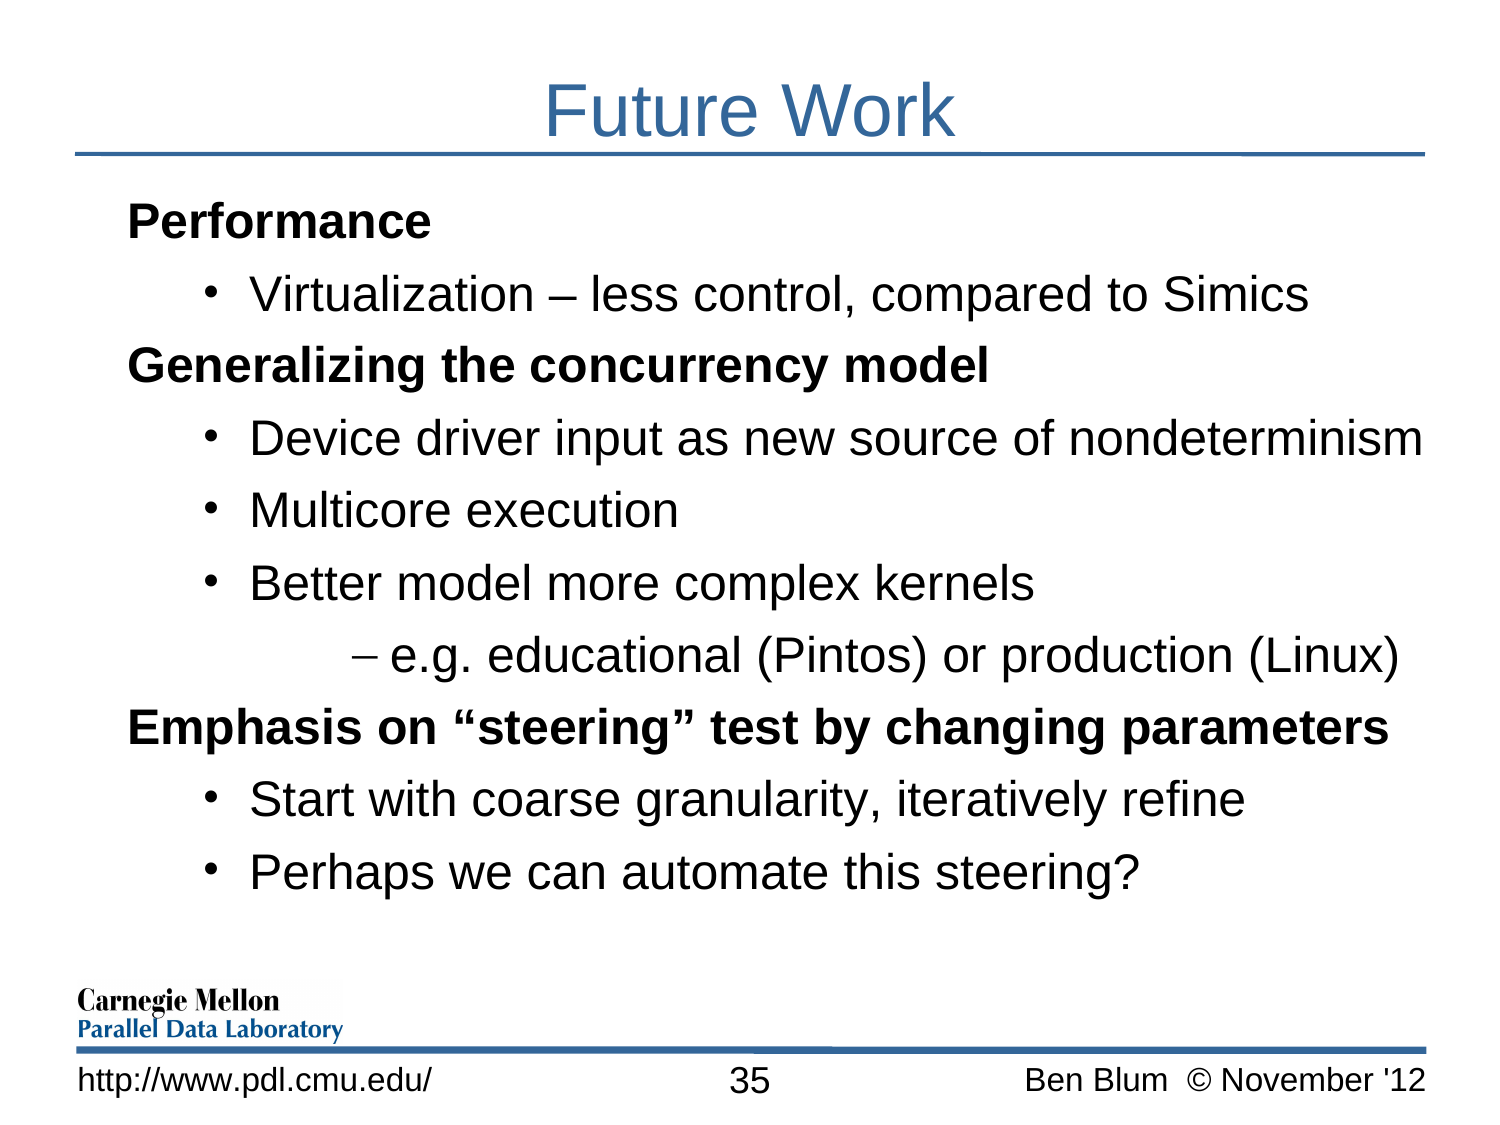

# Future Work
Performance
Virtualization – less control, compared to Simics
Generalizing the concurrency model
Device driver input as new source of nondeterminism
Multicore execution
Better model more complex kernels
e.g. educational (Pintos) or production (Linux)
Emphasis on “steering” test by changing parameters
Start with coarse granularity, iteratively refine
Perhaps we can automate this steering?
35